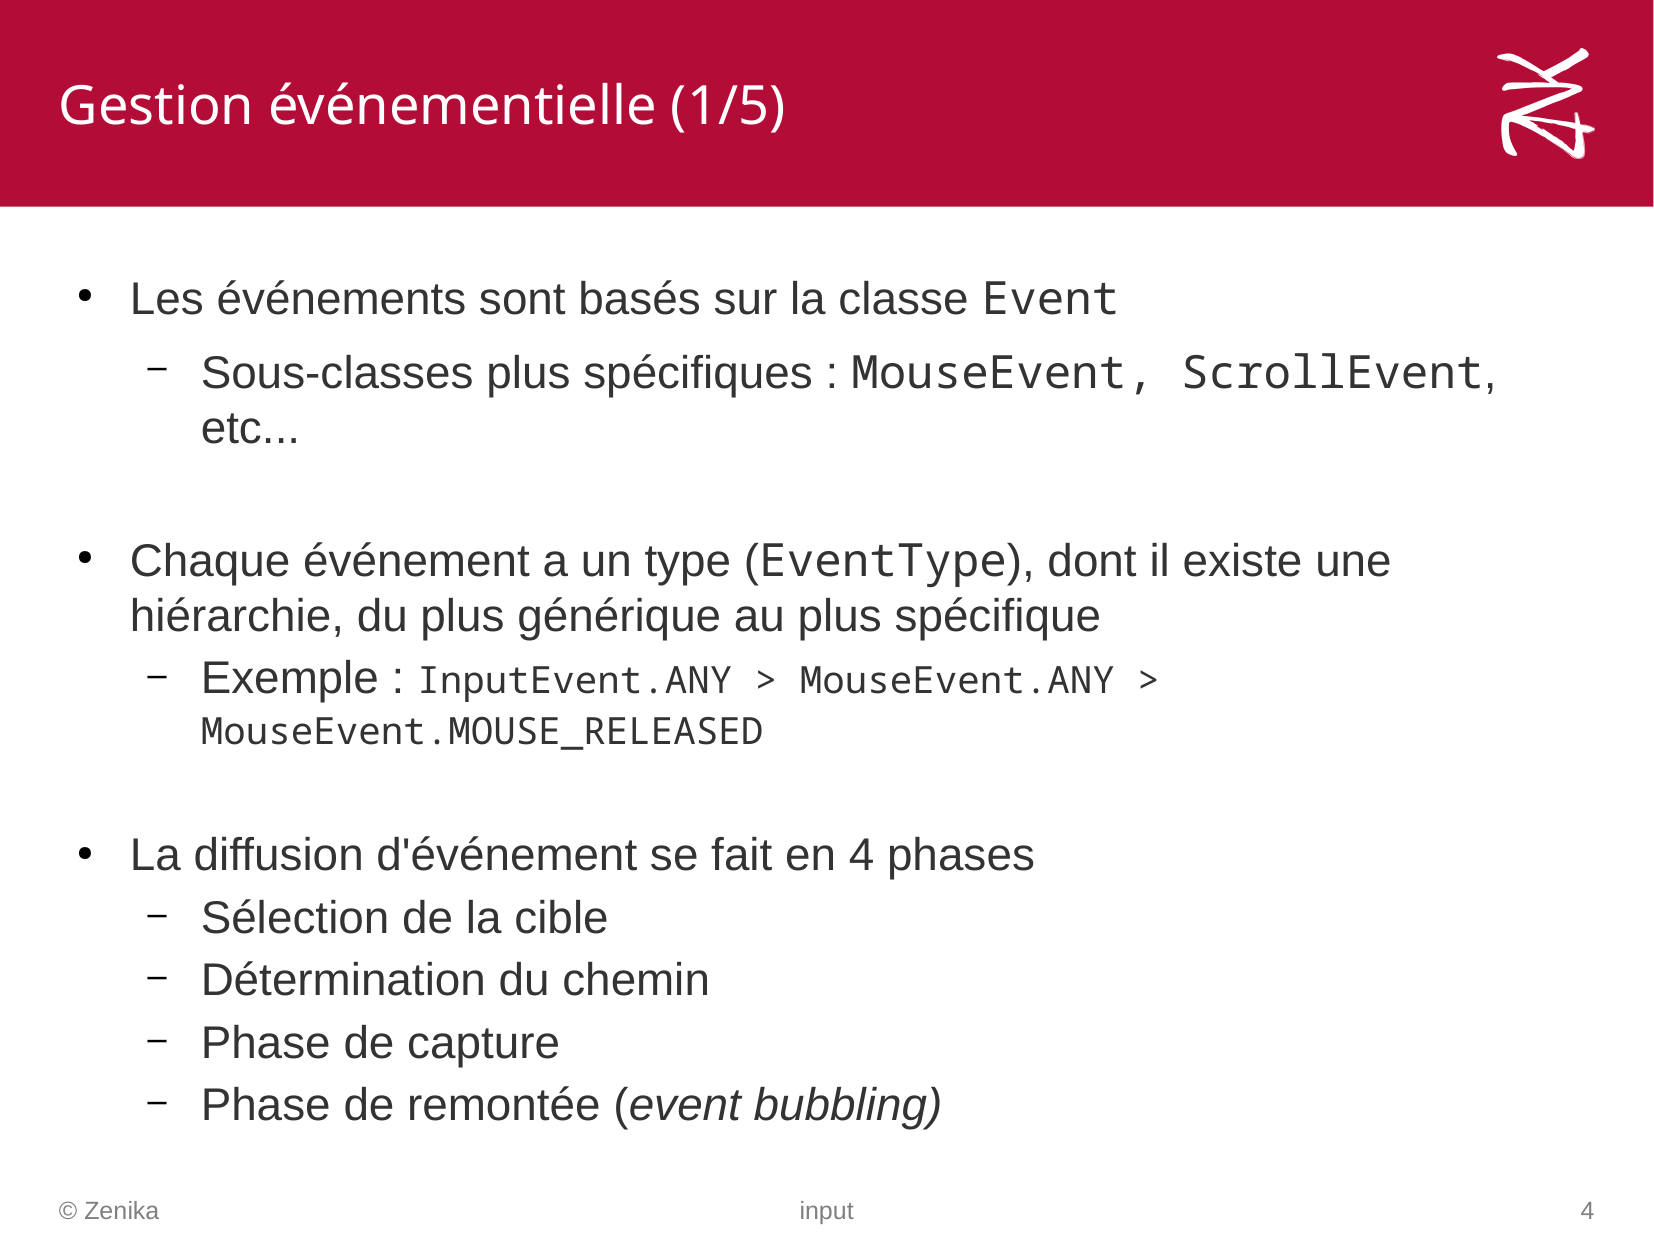

# Gestion événementielle (1/5)
Les événements sont basés sur la classe Event
Sous-classes plus spécifiques : MouseEvent, ScrollEvent, etc...
Chaque événement a un type (EventType), dont il existe une hiérarchie, du plus générique au plus spécifique
Exemple : InputEvent.ANY > MouseEvent.ANY > MouseEvent.MOUSE_RELEASED
La diffusion d'événement se fait en 4 phases
Sélection de la cible
Détermination du chemin
Phase de capture
Phase de remontée (event bubbling)